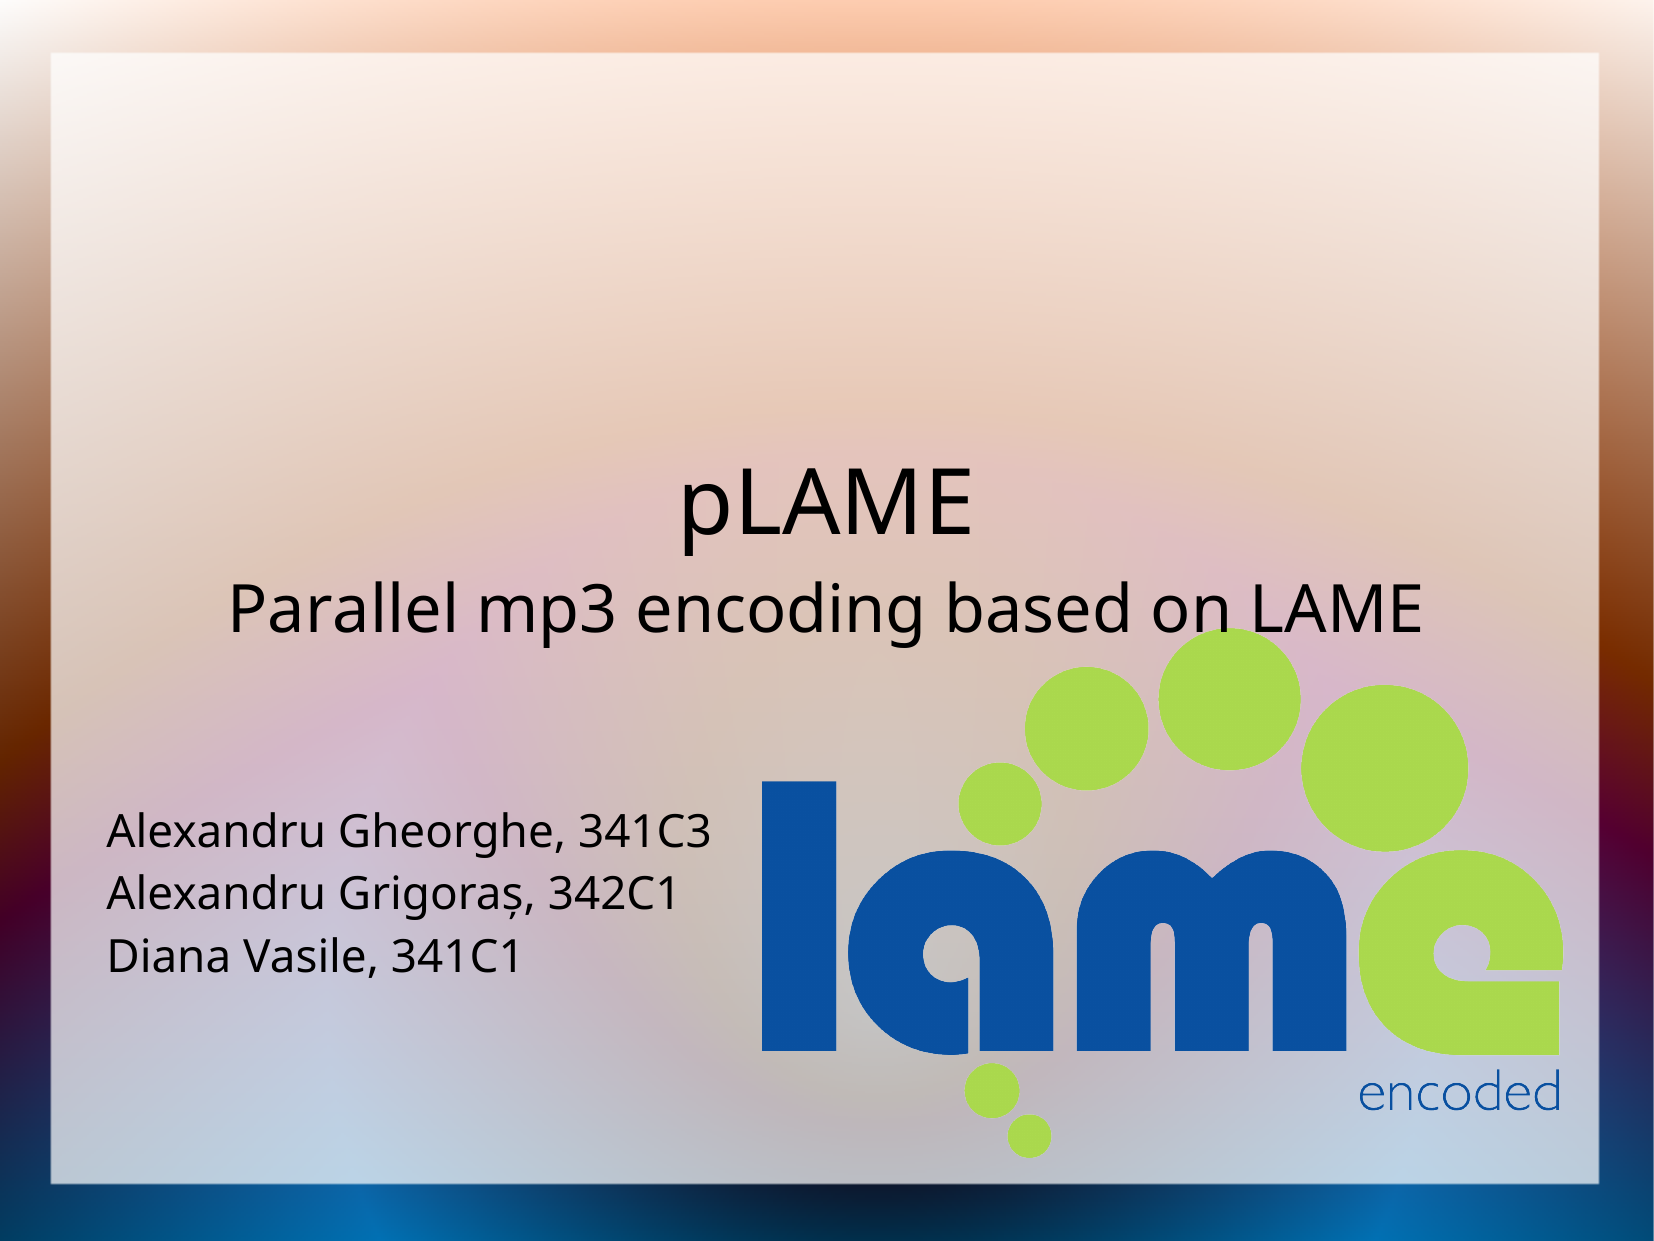

# pLAME
Parallel mp3 encoding based on LAME
Alexandru Gheorghe, 341C3
Alexandru Grigoraș, 342C1
Diana Vasile, 341C1